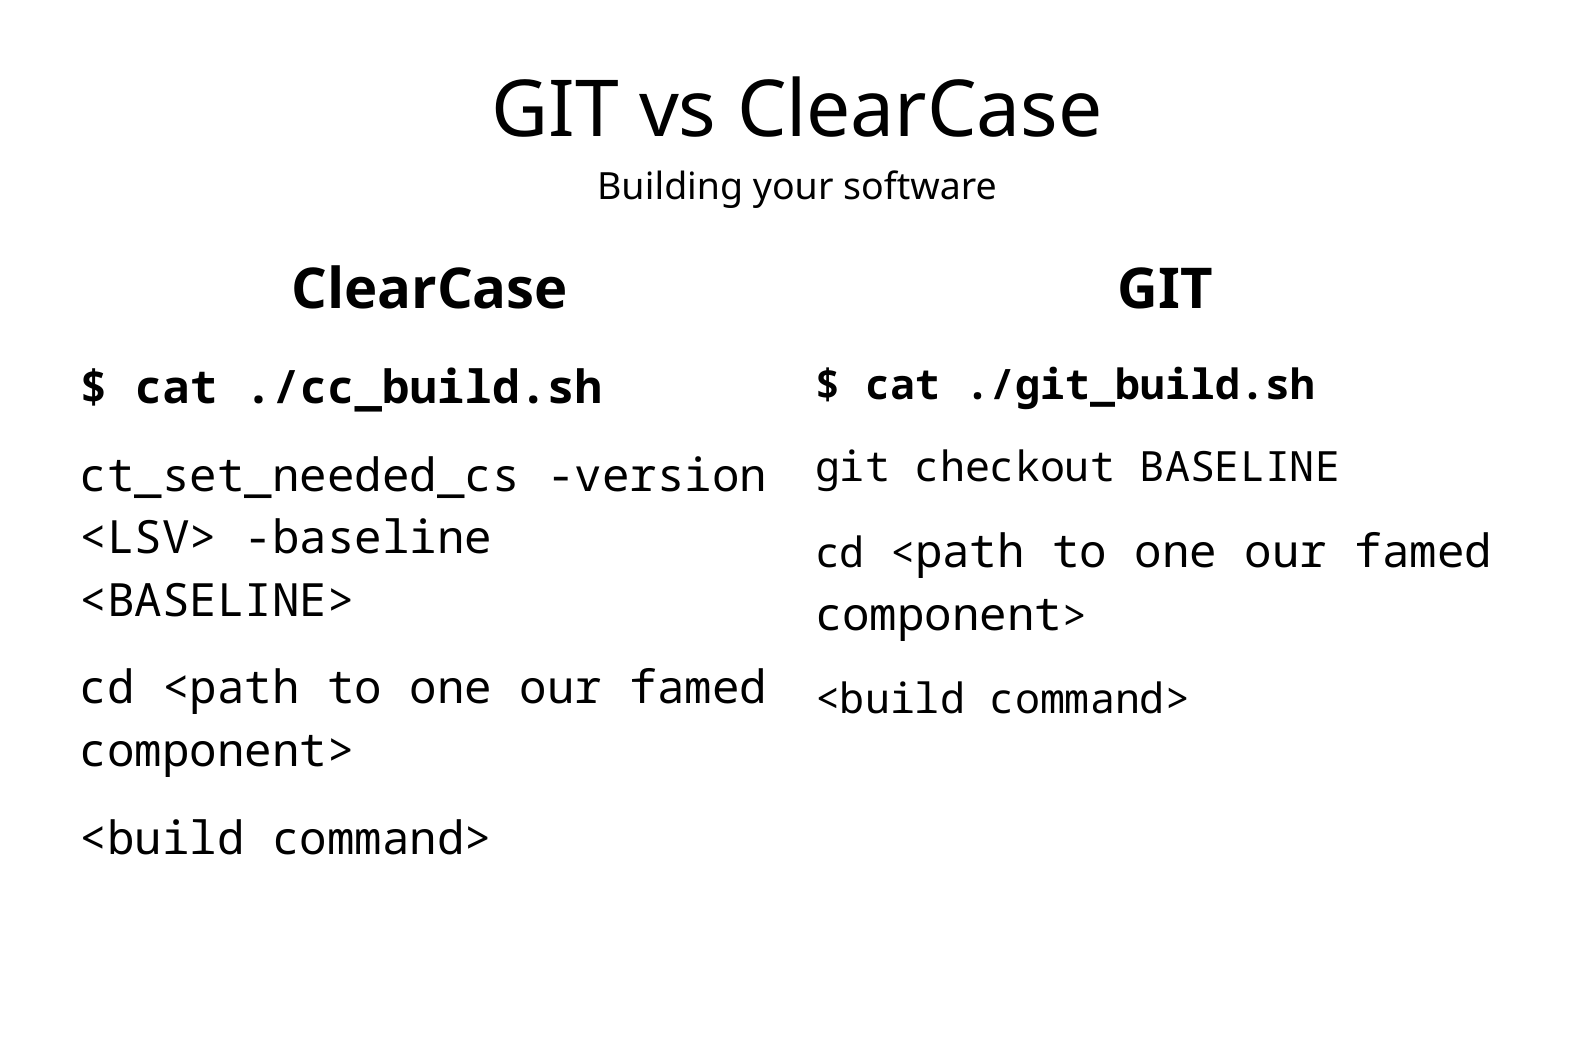

# GIT vs ClearCase Building your software
ClearCase
GIT
$ cat ./cc_build.sh
ct_set_needed_cs -version <LSV> -baseline <BASELINE>
cd <path to one our famed component>
<build command>
$ cat ./git_build.sh
git checkout BASELINE
cd <path to one our famed component>
<build command>